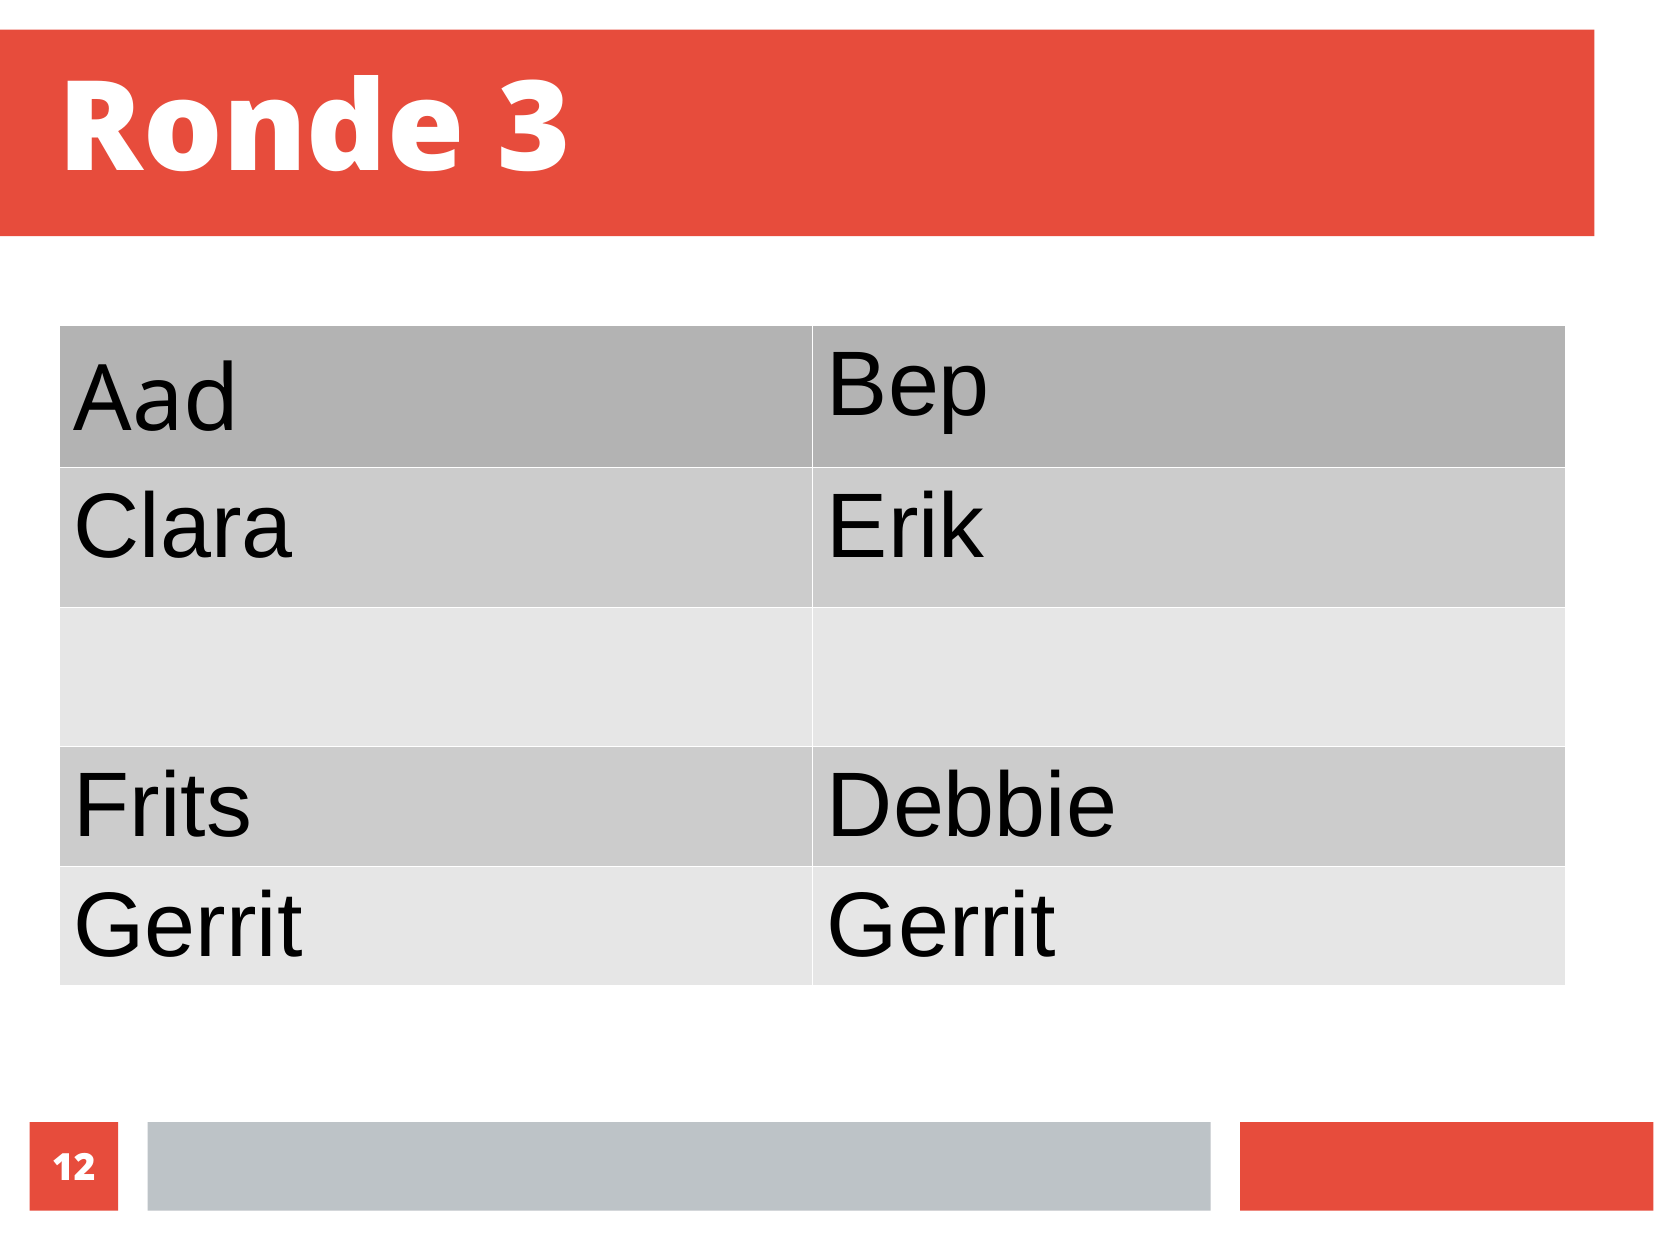

# Ronde 3
| Aad | Bep |
| --- | --- |
| Clara | Erik |
| | |
| Frits | Debbie |
| Gerrit | Gerrit |
12